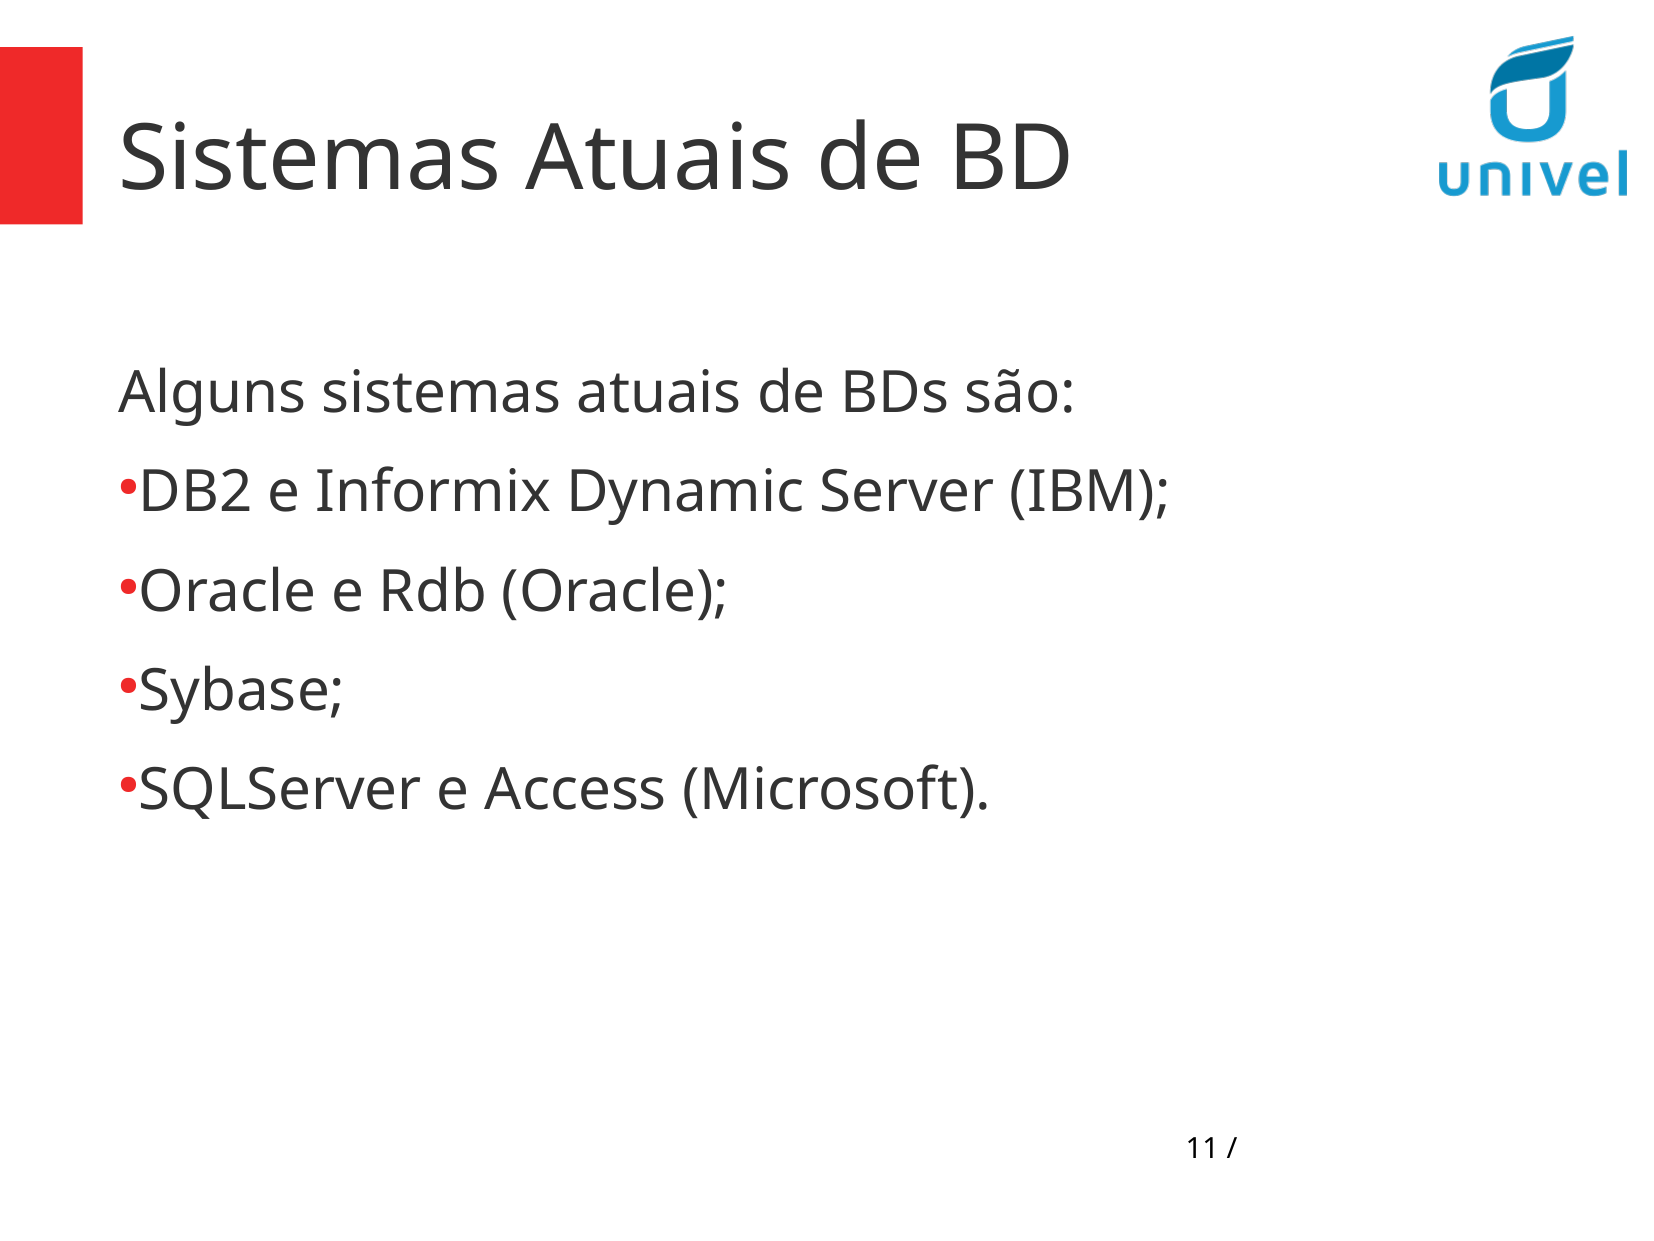

# Sistemas Atuais de BD
Alguns sistemas atuais de BDs são:
DB2 e Informix Dynamic Server (IBM);
Oracle e Rdb (Oracle);
Sybase;
SQLServer e Access (Microsoft).